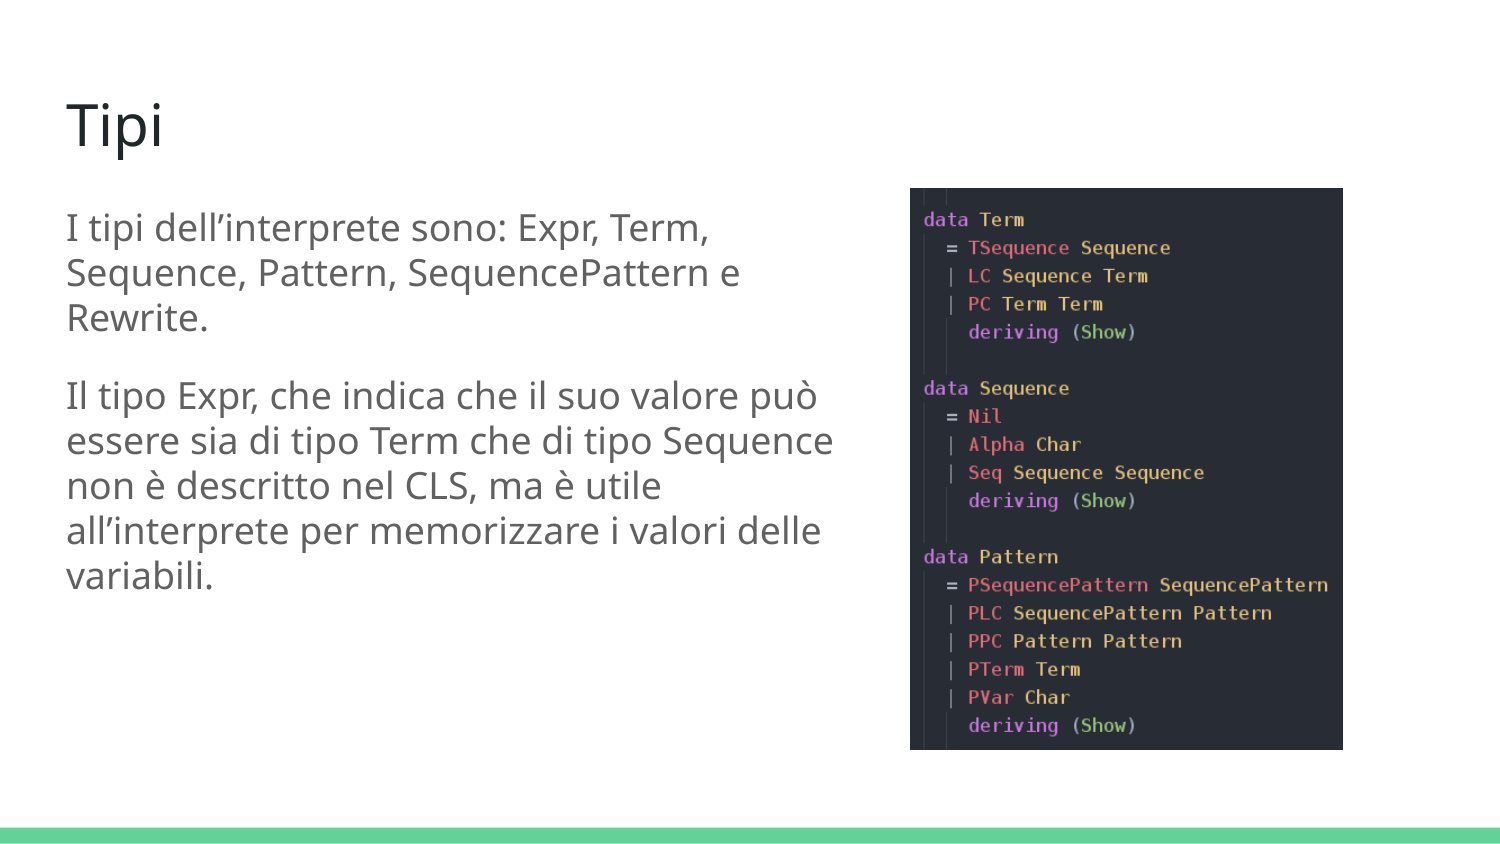

# Tipi
I tipi dell’interprete sono: Expr, Term, Sequence, Pattern, SequencePattern e Rewrite.
Il tipo Expr, che indica che il suo valore può essere sia di tipo Term che di tipo Sequence non è descritto nel CLS, ma è utile all’interprete per memorizzare i valori delle variabili.